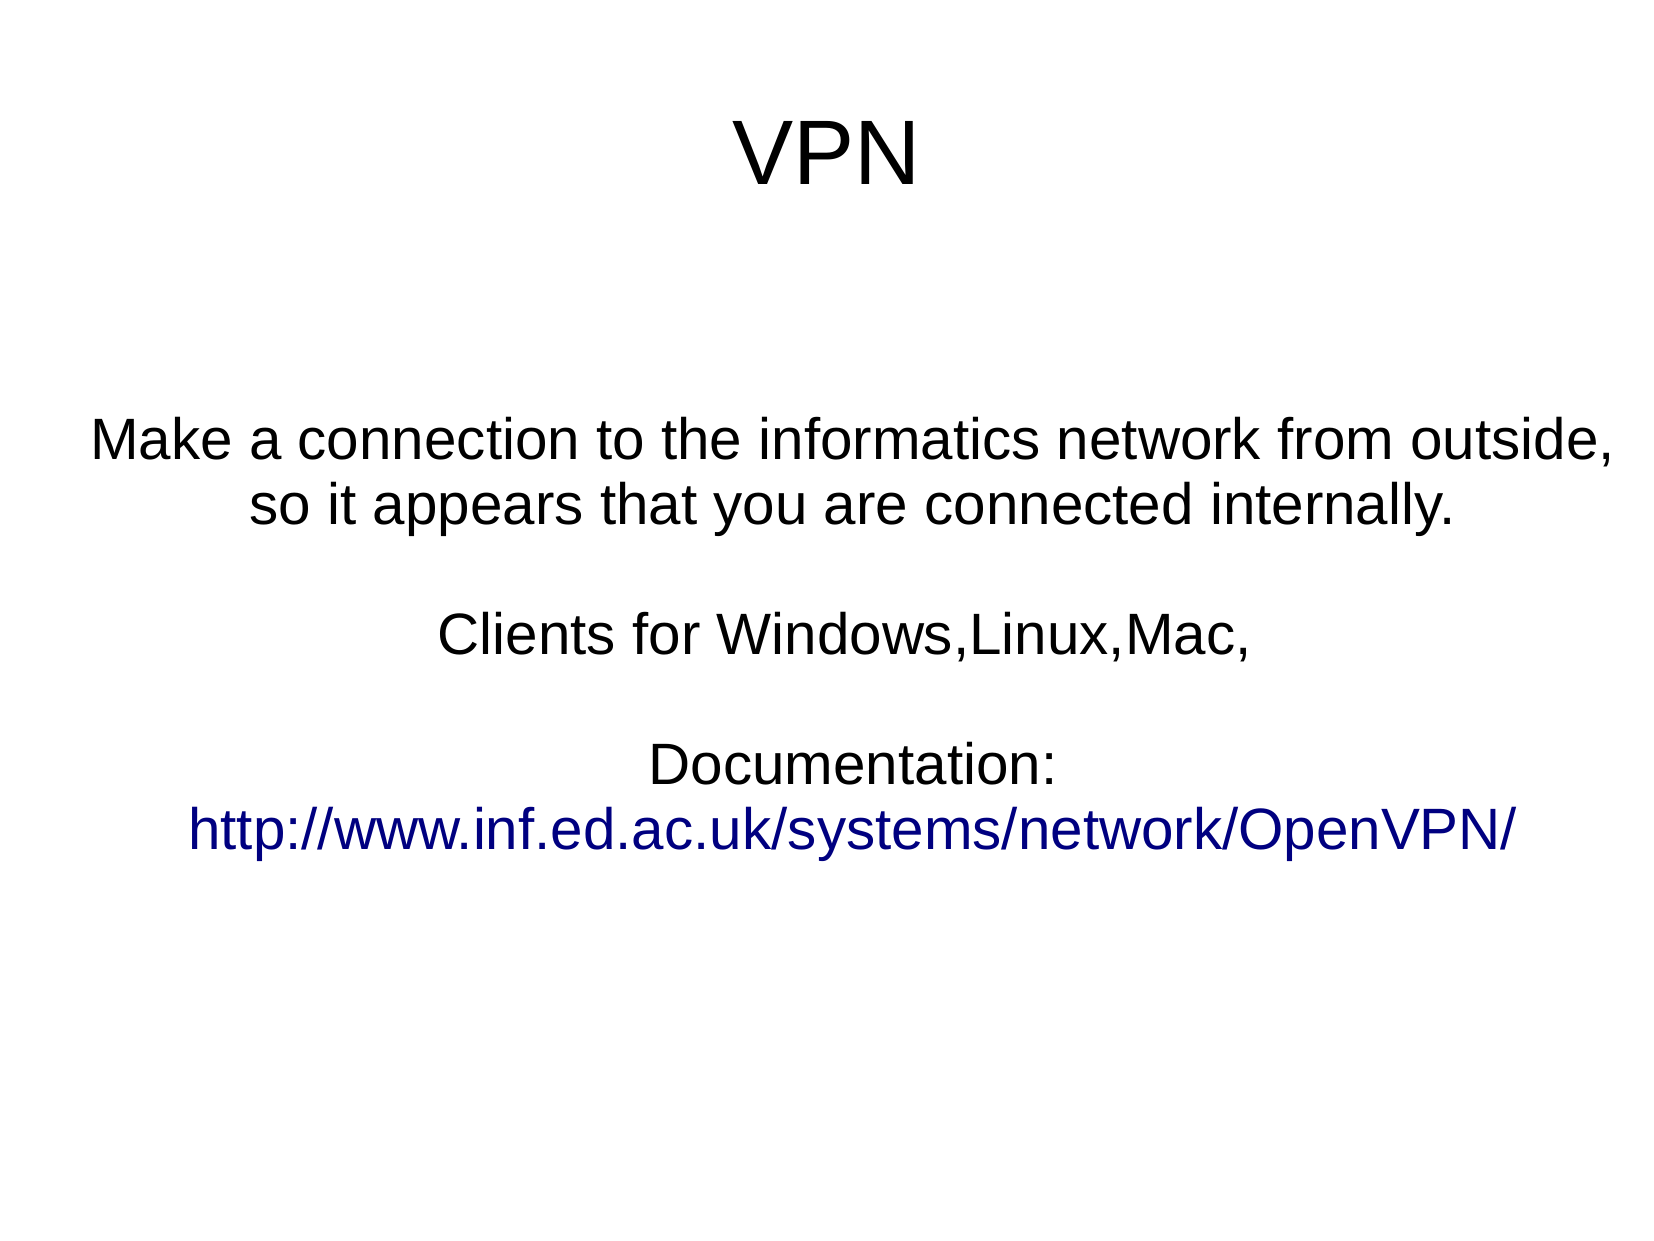

# VPN
Make a connection to the informatics network from outside, so it appears that you are connected internally.
Clients for Windows,Linux,Mac,
Documentation:
http://www.inf.ed.ac.uk/systems/network/OpenVPN/